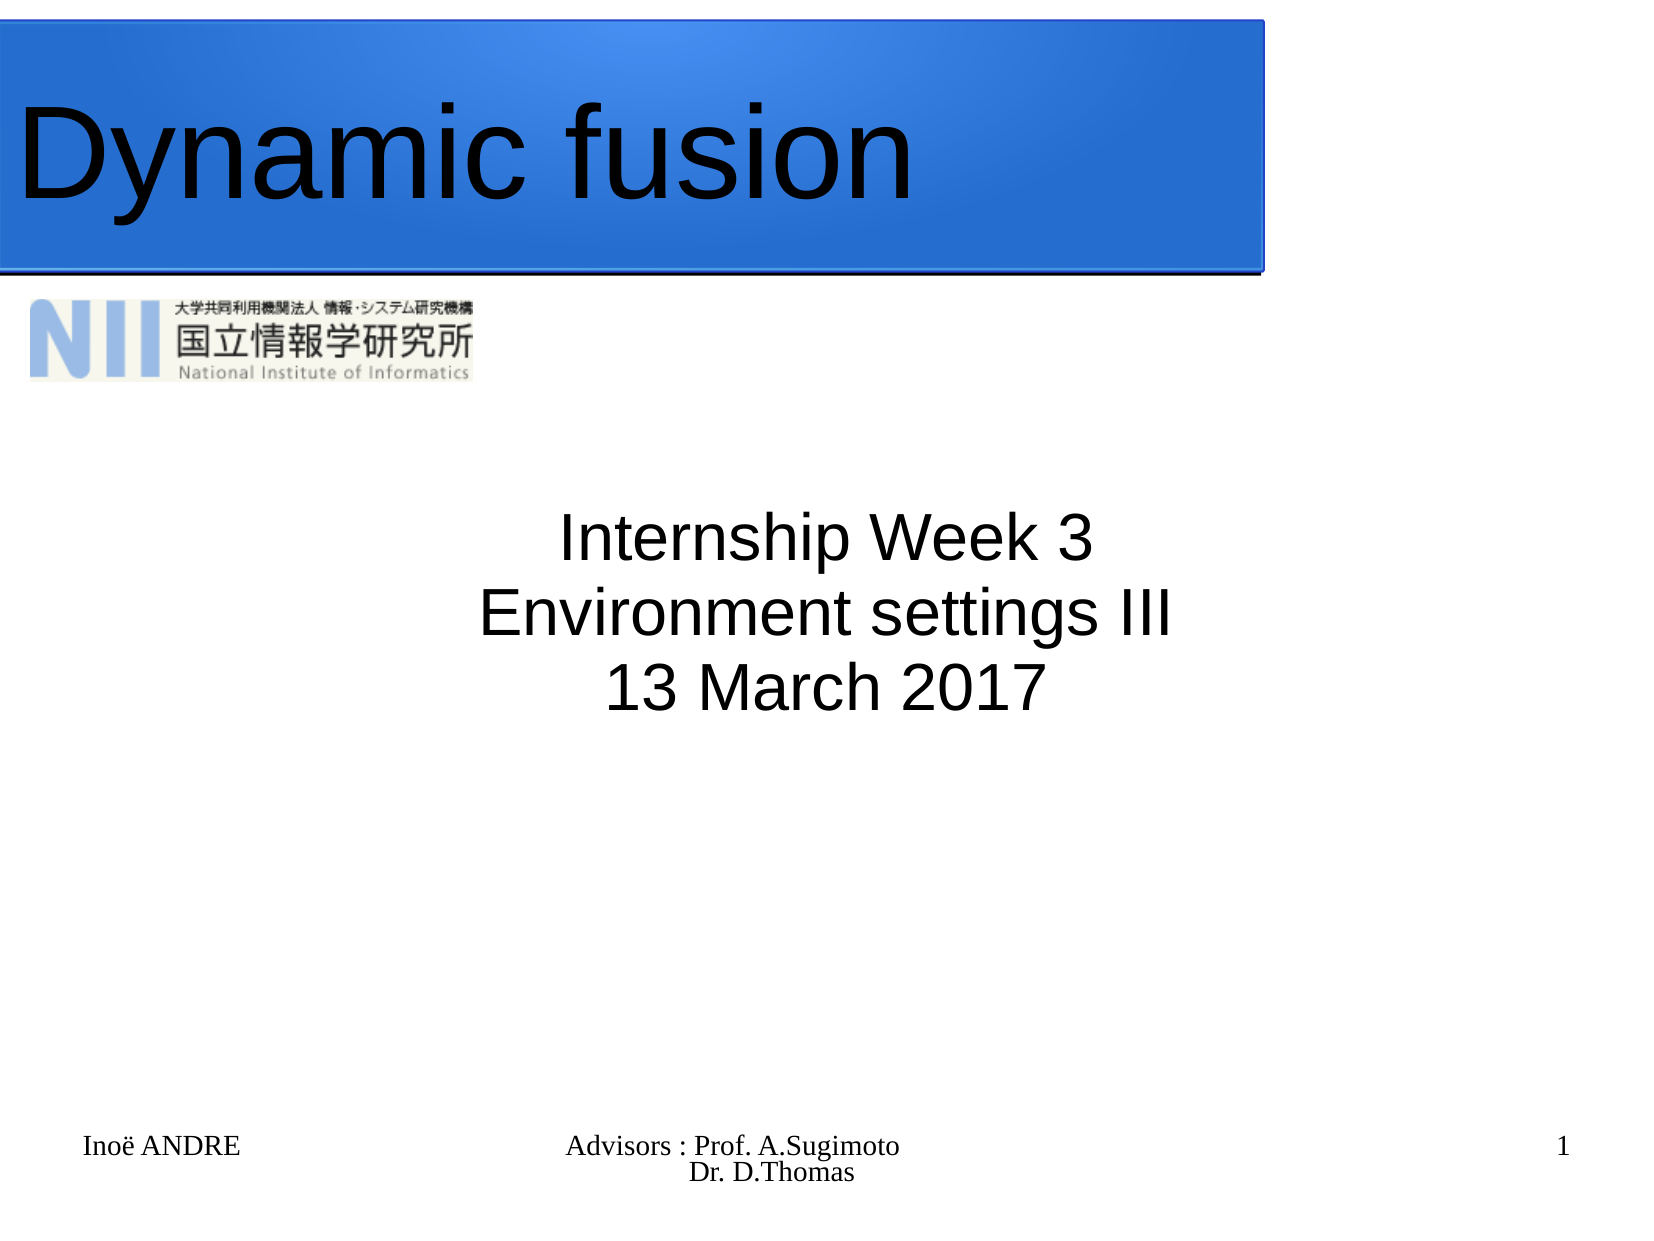

# Dynamic fusion
Internship Week 3
Environment settings III
13 March 2017
Inoë ANDRE
Advisors : Prof. A.Sugimoto Dr. D.Thomas
1